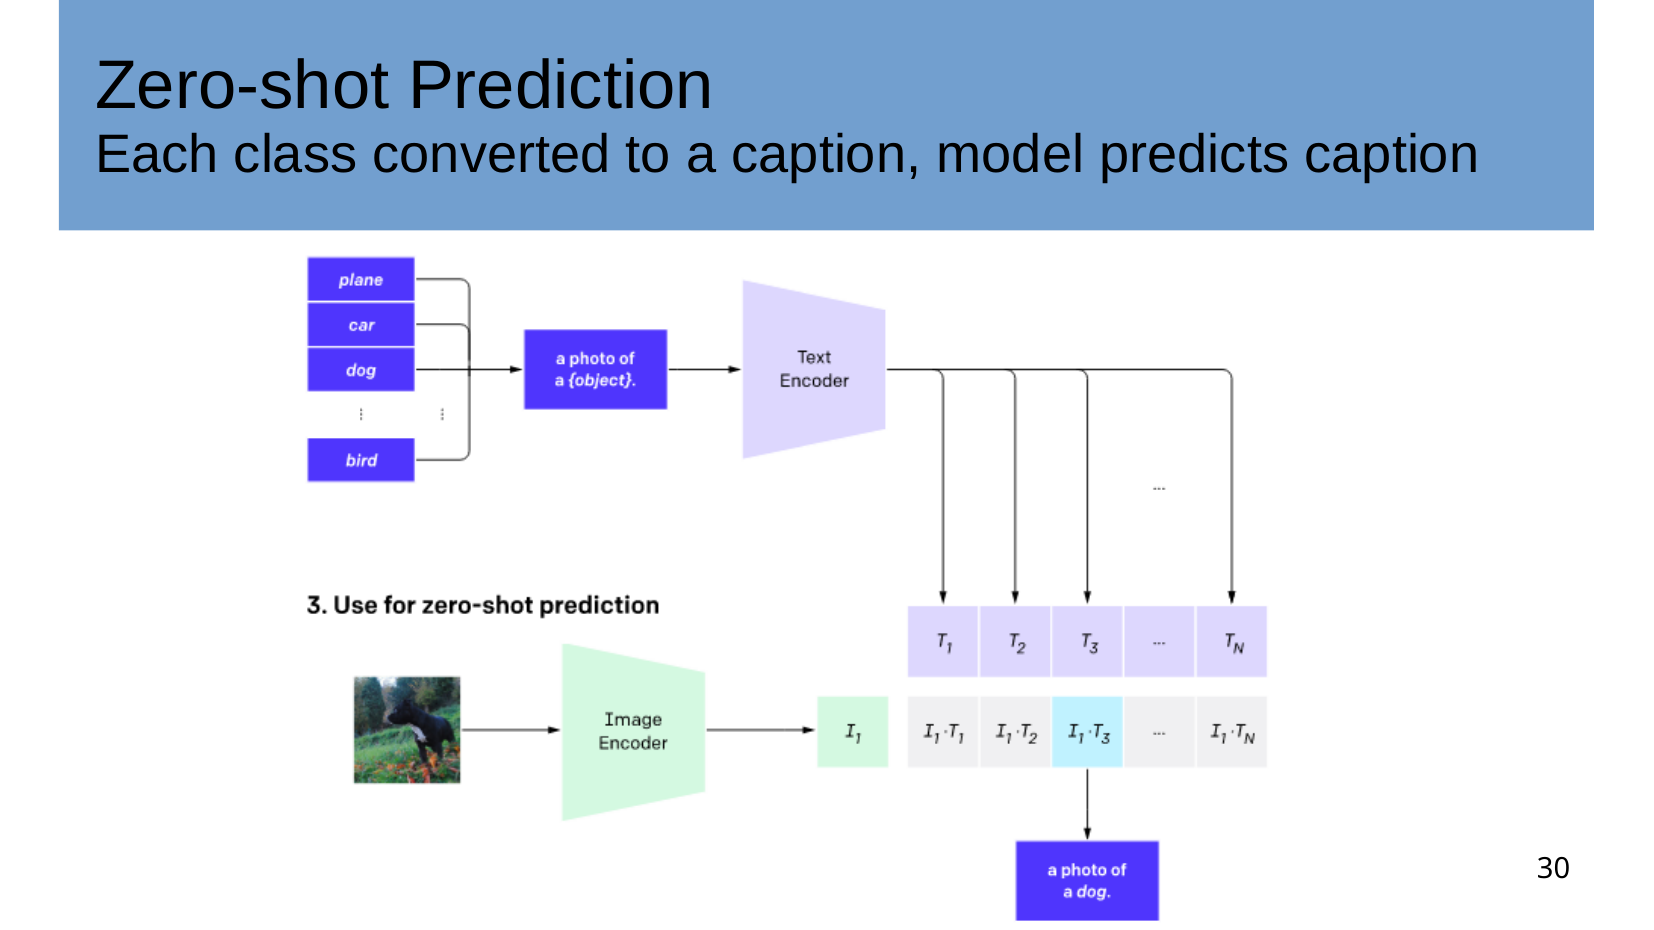

# Zero-shot Prediction Each class converted to a caption, model predicts caption
30